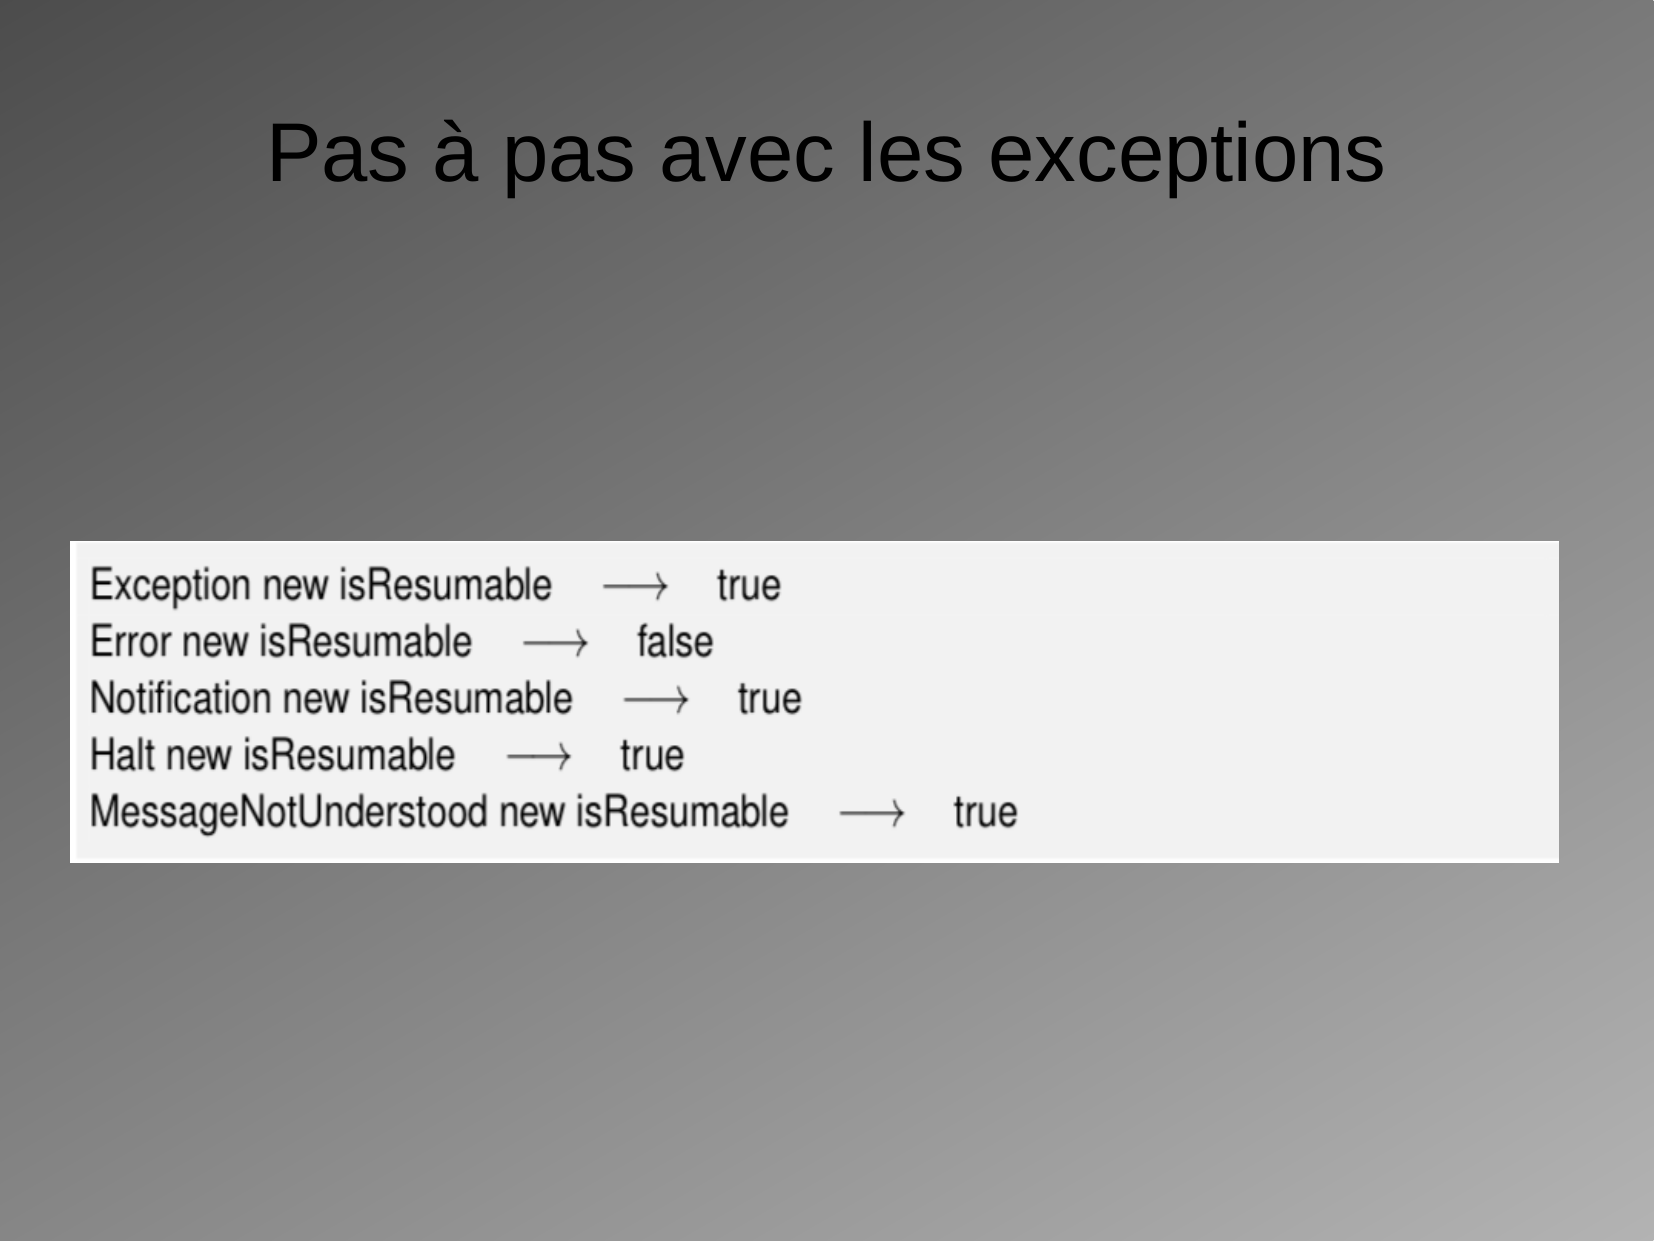

# Pas à pas avec les exceptions